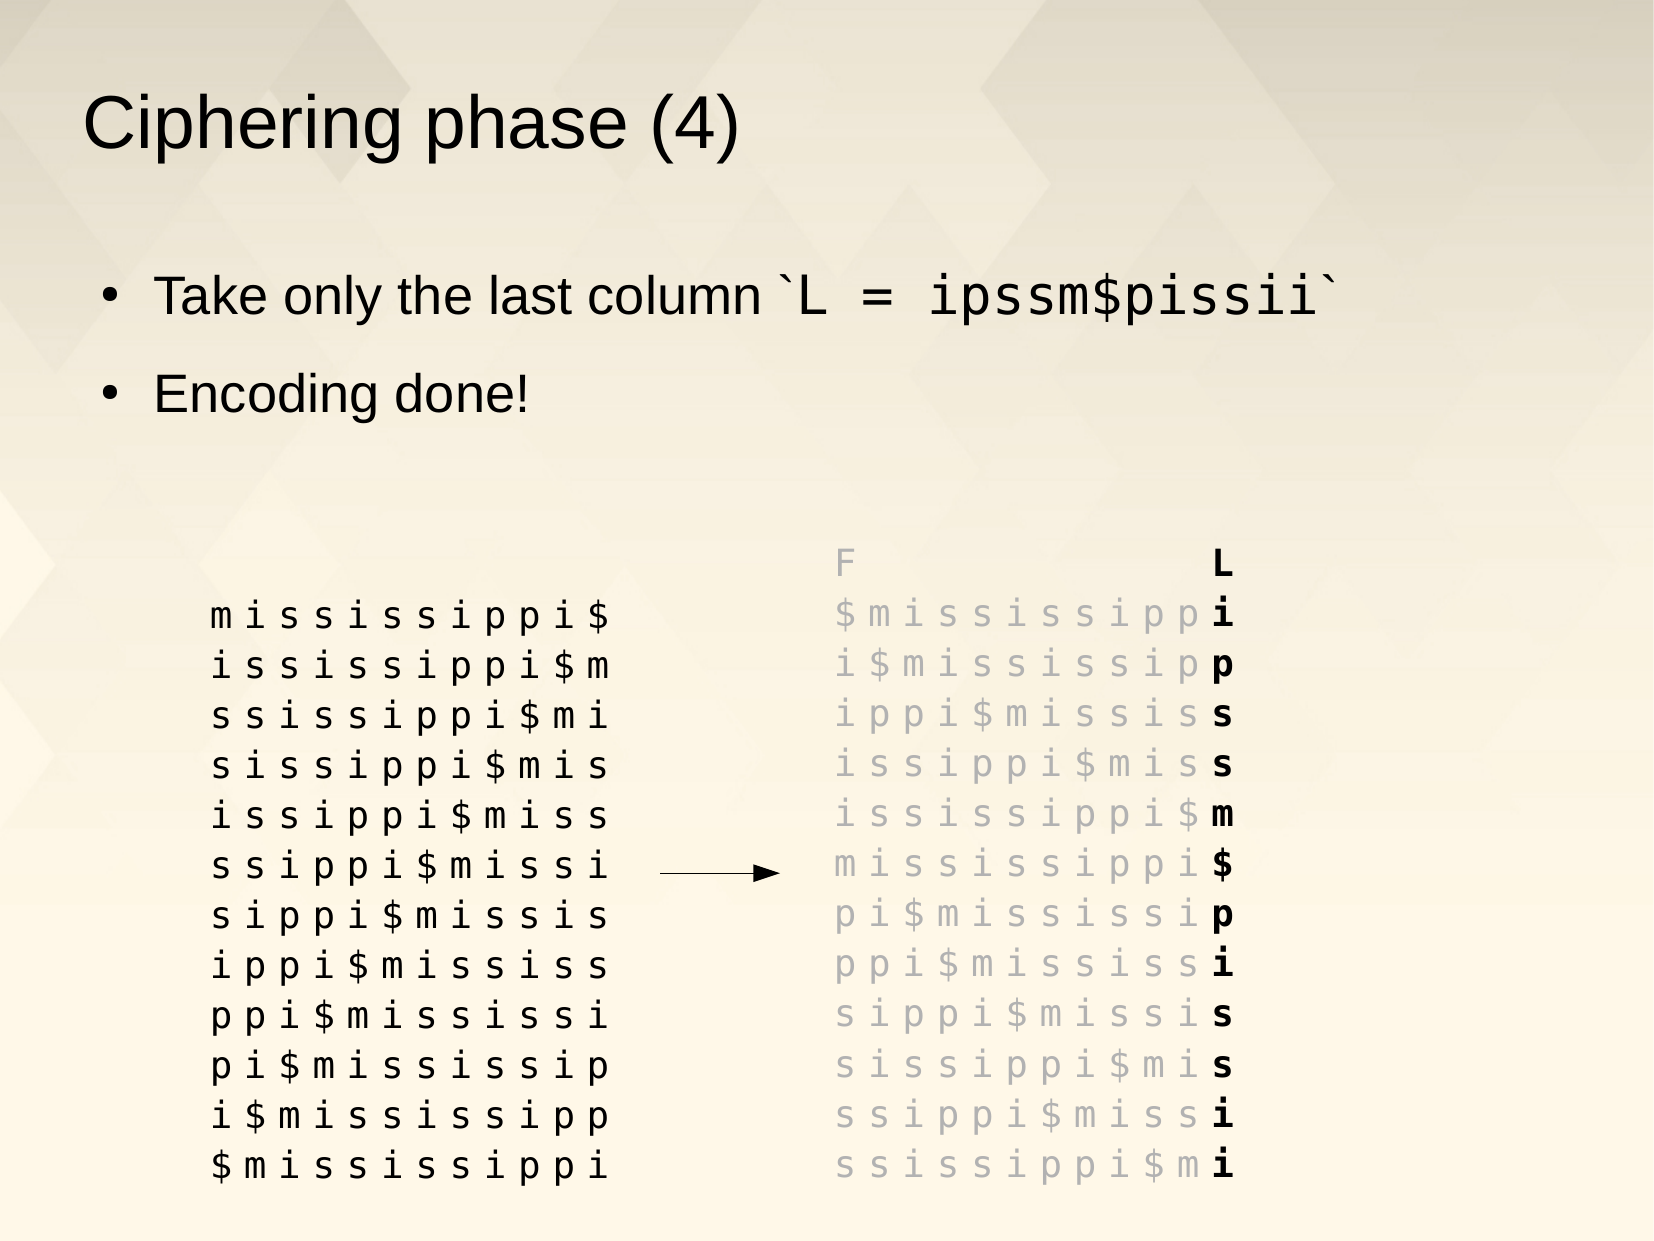

# Ciphering phase (4)
Take only the last column `L = ipssm$pissii`
Encoding done!
F L
$mississippi
i$mississipp
ippi$mississ
issippi$miss
ississippi$m
mississippi$
pi$mississip
ppi$mississi
sippi$missis
sissippi$mis
ssippi$missi
ssissippi$mi
mississippi$
ississippi$m
ssissippi$mi
sissippi$mis
issippi$miss
ssippi$missi
sippi$missis
ippi$mississ
ppi$mississi
pi$mississip
i$mississipp
$mississippi